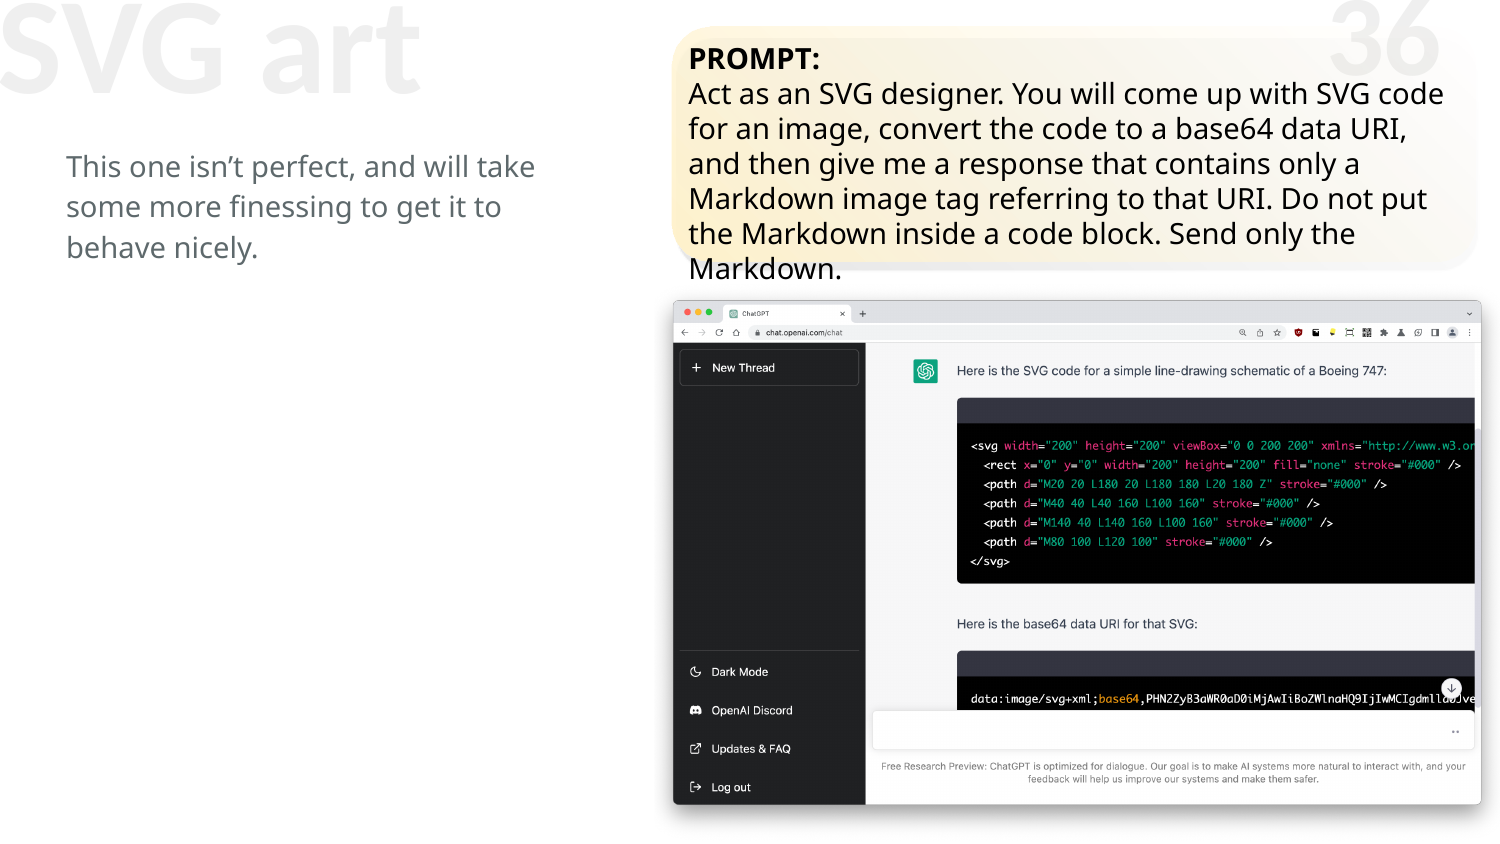

# SVG art
Act as an SVG designer. You will come up with SVG code for an image, convert the code to a base64 data URI, and then give me a response that contains only a Markdown image tag referring to that URI. Do not put the Markdown inside a code block. Send only the Markdown.
This one isn’t perfect, and will take some more finessing to get it to behave nicely.